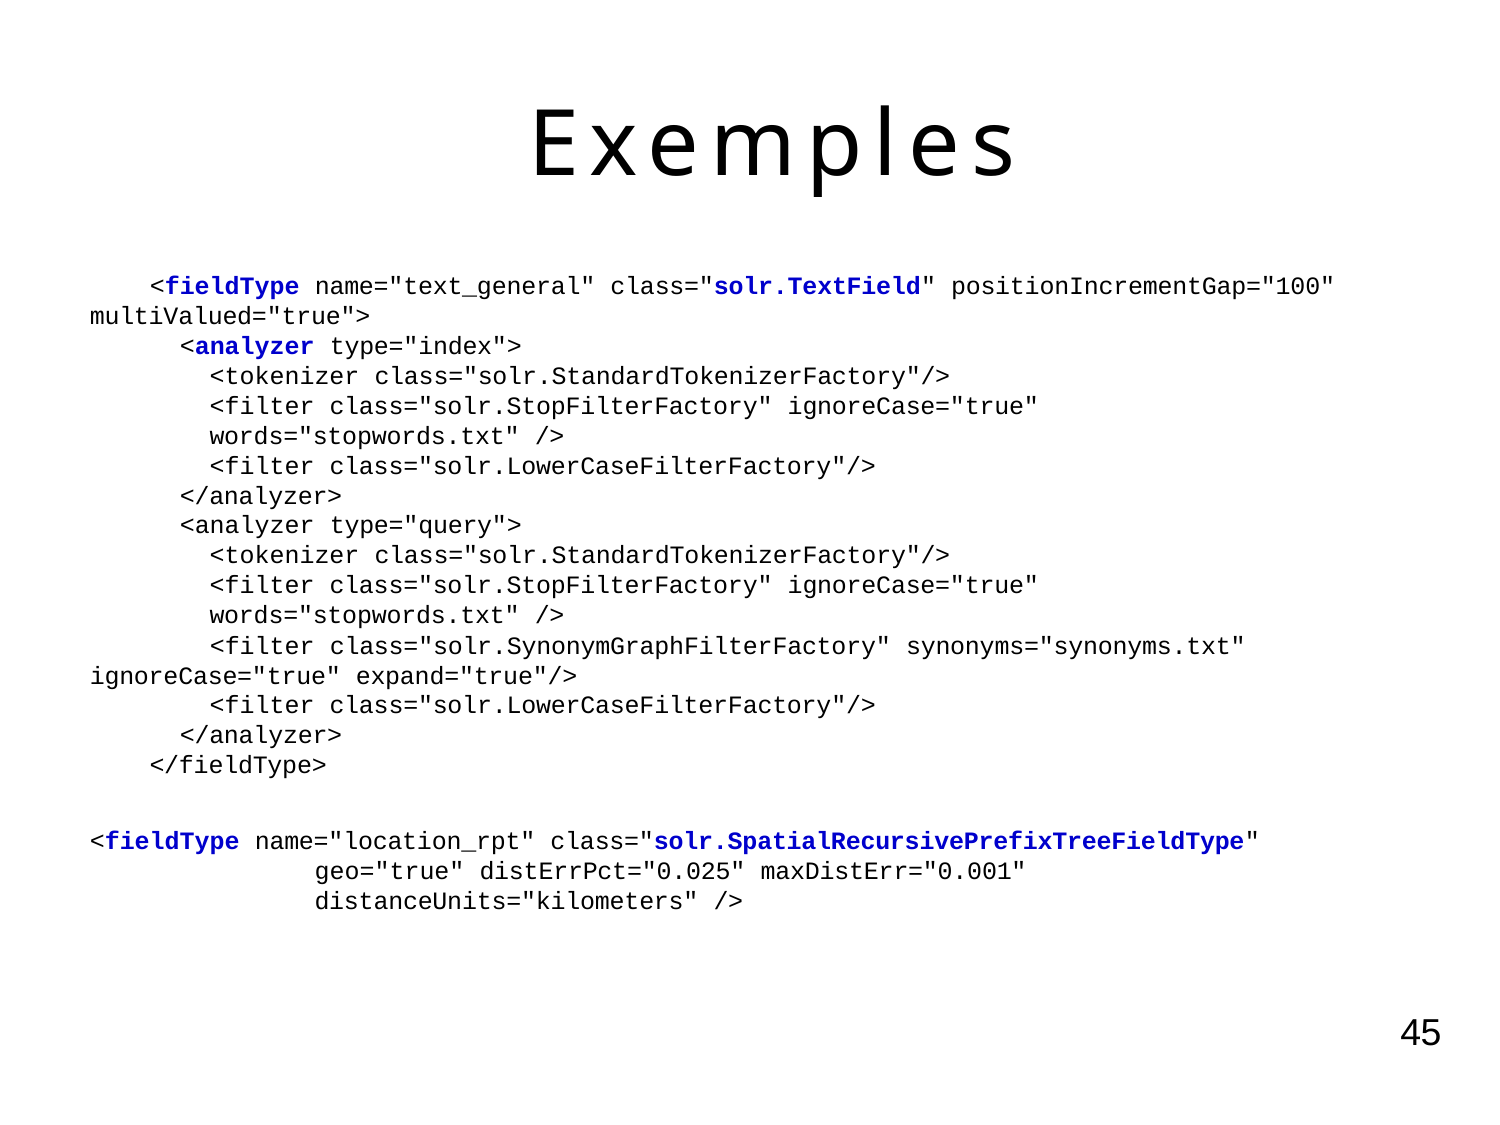

# Exemples
<fieldType name="text_general" class="solr.TextField" positionIncrementGap="100" multiValued="true">
<analyzer type="index">
<tokenizer class="solr.StandardTokenizerFactory"/>
<filter class="solr.StopFilterFactory" ignoreCase="true" words="stopwords.txt" />
<filter class="solr.LowerCaseFilterFactory"/>
</analyzer>
<analyzer type="query">
<tokenizer class="solr.StandardTokenizerFactory"/>
<filter class="solr.StopFilterFactory" ignoreCase="true" words="stopwords.txt" />
<filter class="solr.SynonymGraphFilterFactory" synonyms="synonyms.txt" ignoreCase="true" expand="true"/>
<filter class="solr.LowerCaseFilterFactory"/>
</analyzer>
</fieldType>
<fieldType name="location_rpt" class="solr.SpatialRecursivePrefixTreeFieldType"
geo="true" distErrPct="0.025" maxDistErr="0.001" distanceUnits="kilometers" />
45